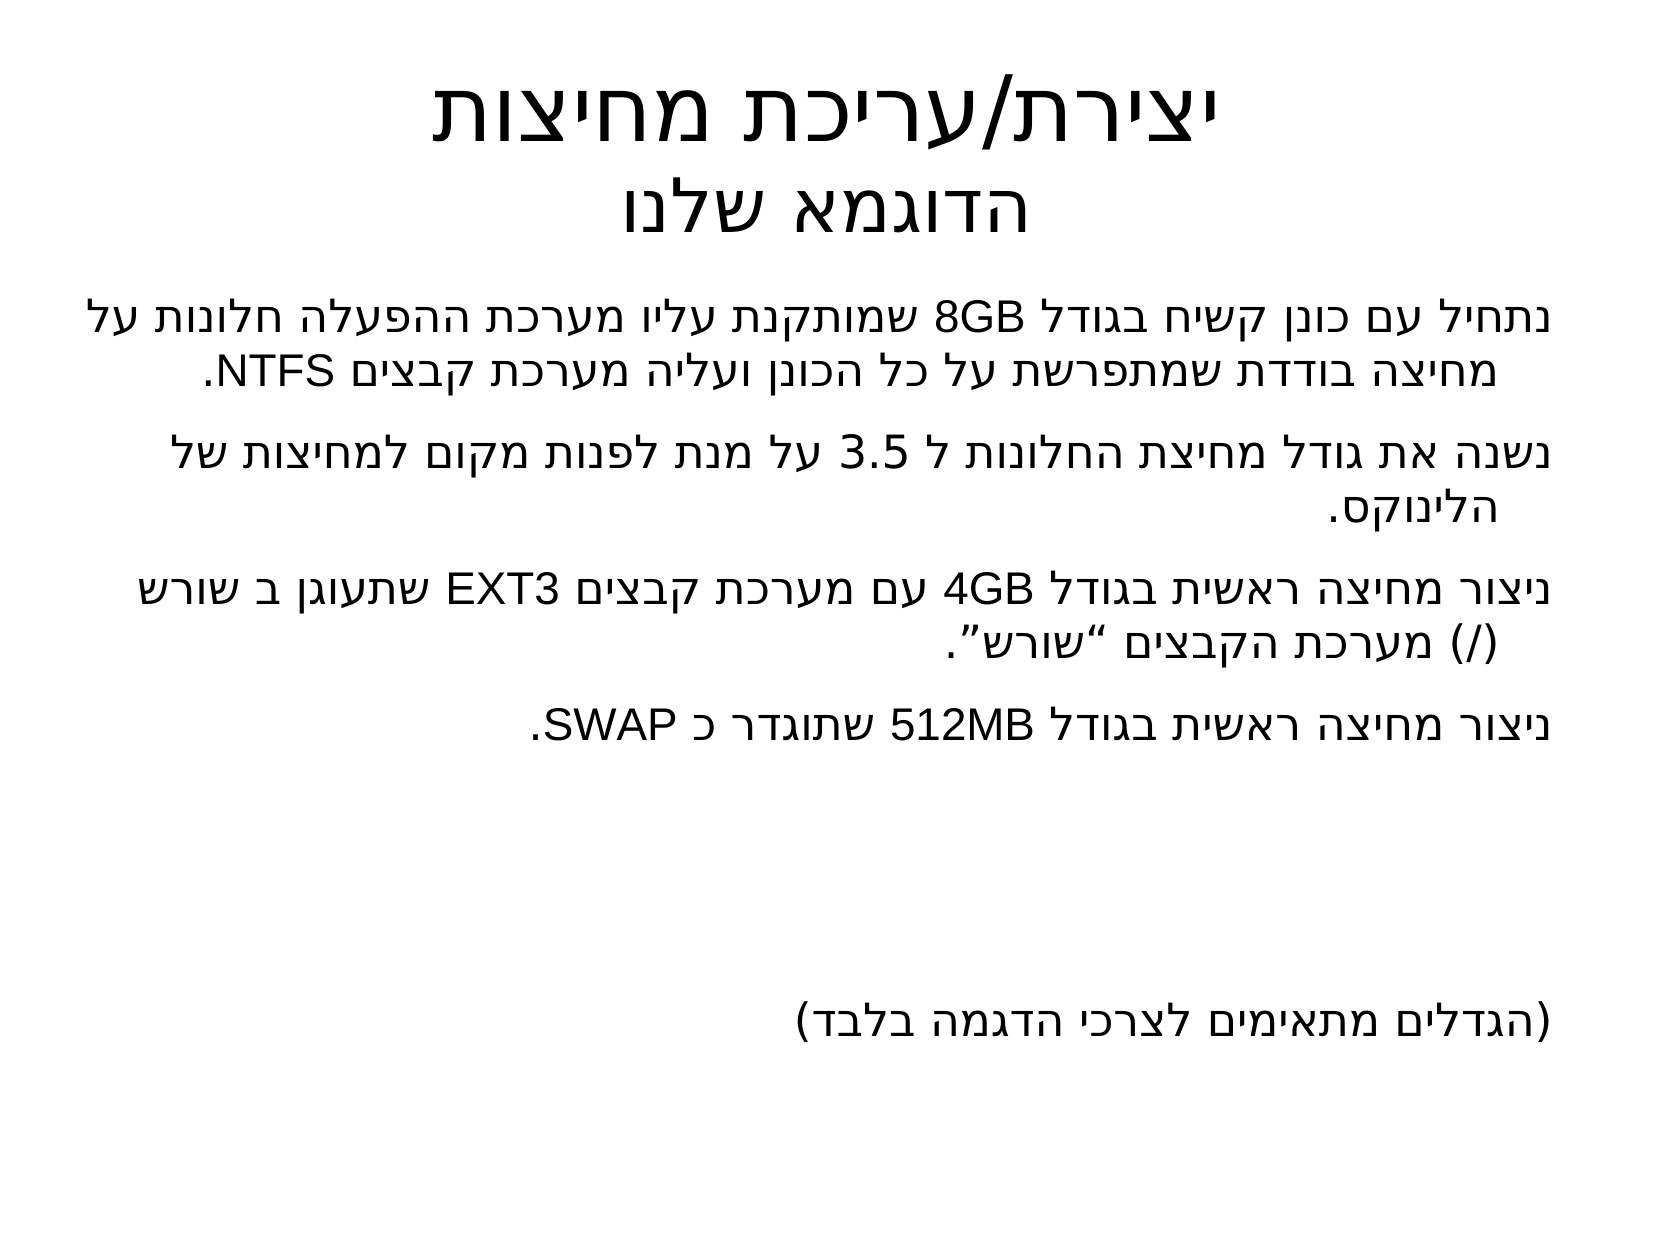

# יצירת/עריכת מחיצות הדוגמא שלנו
נתחיל עם כונן קשיח בגודל 8GB שמותקנת עליו מערכת ההפעלה חלונות על מחיצה בודדת שמתפרשת על כל הכונן ועליה מערכת קבצים NTFS.
נשנה את גודל מחיצת החלונות ל 3.5 על מנת לפנות מקום למחיצות של הלינוקס.
ניצור מחיצה ראשית בגודל 4GB עם מערכת קבצים EXT3 שתעוגן ב שורש (/) מערכת הקבצים “שורש”.
ניצור מחיצה ראשית בגודל 512MB שתוגדר כ SWAP.
(הגדלים מתאימים לצרכי הדגמה בלבד)